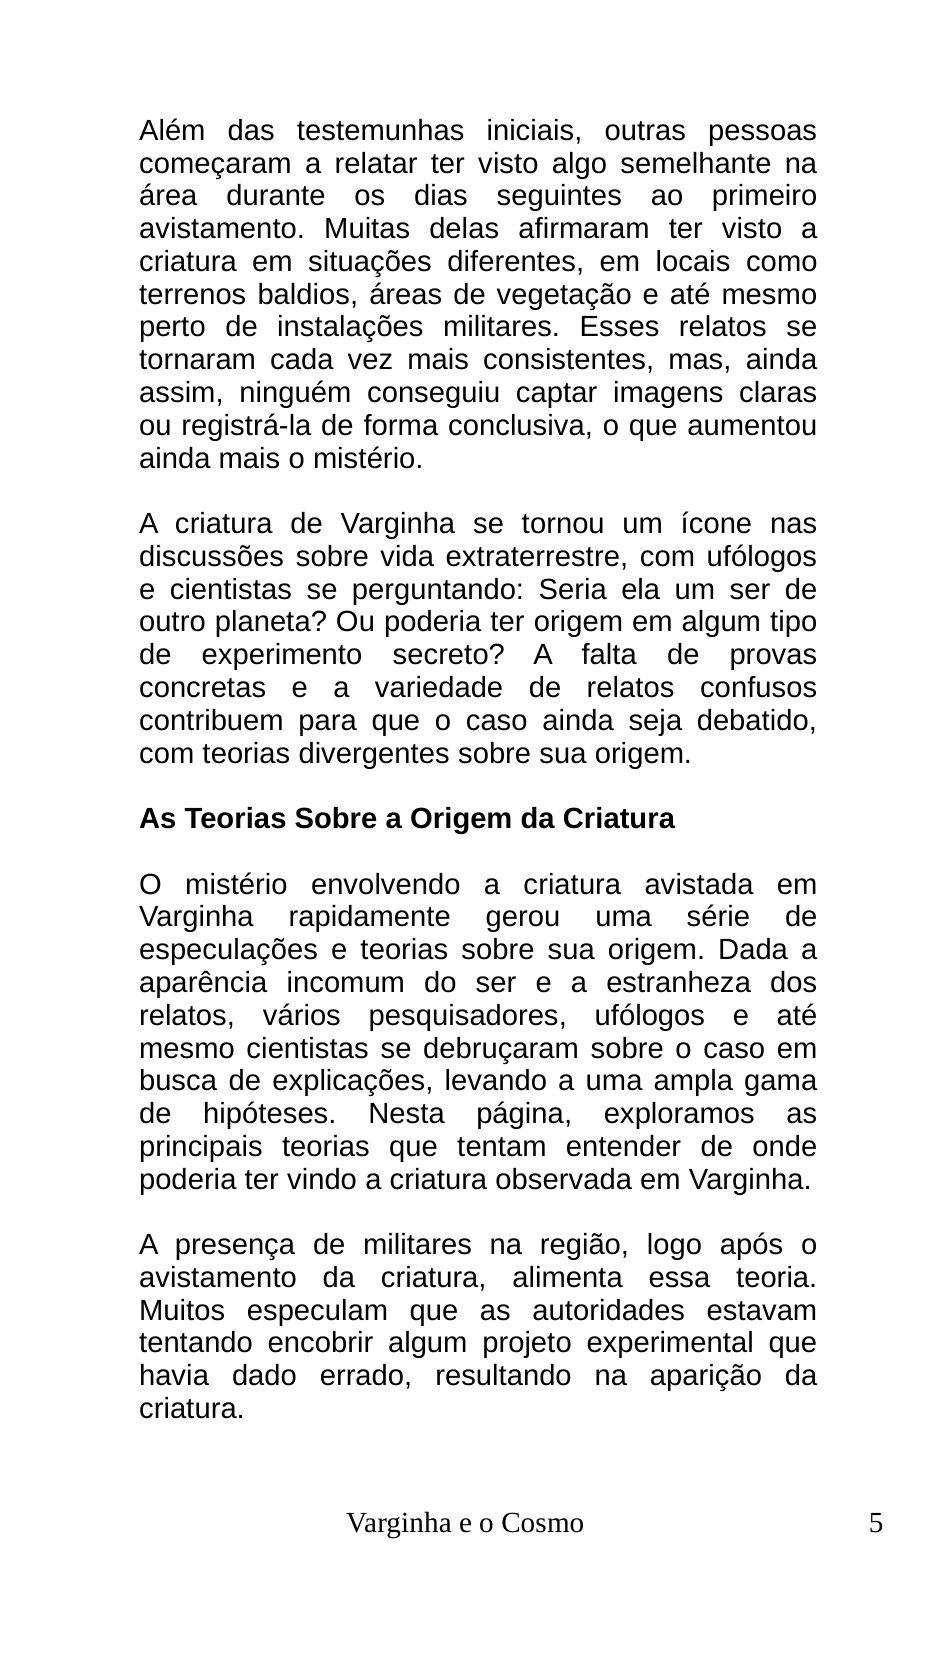

Além das testemunhas iniciais, outras pessoas começaram a relatar ter visto algo semelhante na área durante os dias seguintes ao primeiro avistamento. Muitas delas afirmaram ter visto a criatura em situações diferentes, em locais como terrenos baldios, áreas de vegetação e até mesmo perto de instalações militares. Esses relatos se tornaram cada vez mais consistentes, mas, ainda assim, ninguém conseguiu captar imagens claras ou registrá-la de forma conclusiva, o que aumentou ainda mais o mistério.
A criatura de Varginha se tornou um ícone nas discussões sobre vida extraterrestre, com ufólogos e cientistas se perguntando: Seria ela um ser de outro planeta? Ou poderia ter origem em algum tipo de experimento secreto? A falta de provas concretas e a variedade de relatos confusos contribuem para que o caso ainda seja debatido, com teorias divergentes sobre sua origem.
As Teorias Sobre a Origem da Criatura
O mistério envolvendo a criatura avistada em Varginha rapidamente gerou uma série de especulações e teorias sobre sua origem. Dada a aparência incomum do ser e a estranheza dos relatos, vários pesquisadores, ufólogos e até mesmo cientistas se debruçaram sobre o caso em busca de explicações, levando a uma ampla gama de hipóteses. Nesta página, exploramos as principais teorias que tentam entender de onde poderia ter vindo a criatura observada em Varginha.
A presença de militares na região, logo após o avistamento da criatura, alimenta essa teoria. Muitos especulam que as autoridades estavam tentando encobrir algum projeto experimental que havia dado errado, resultando na aparição da criatura.
Varginha e o Cosmo
5